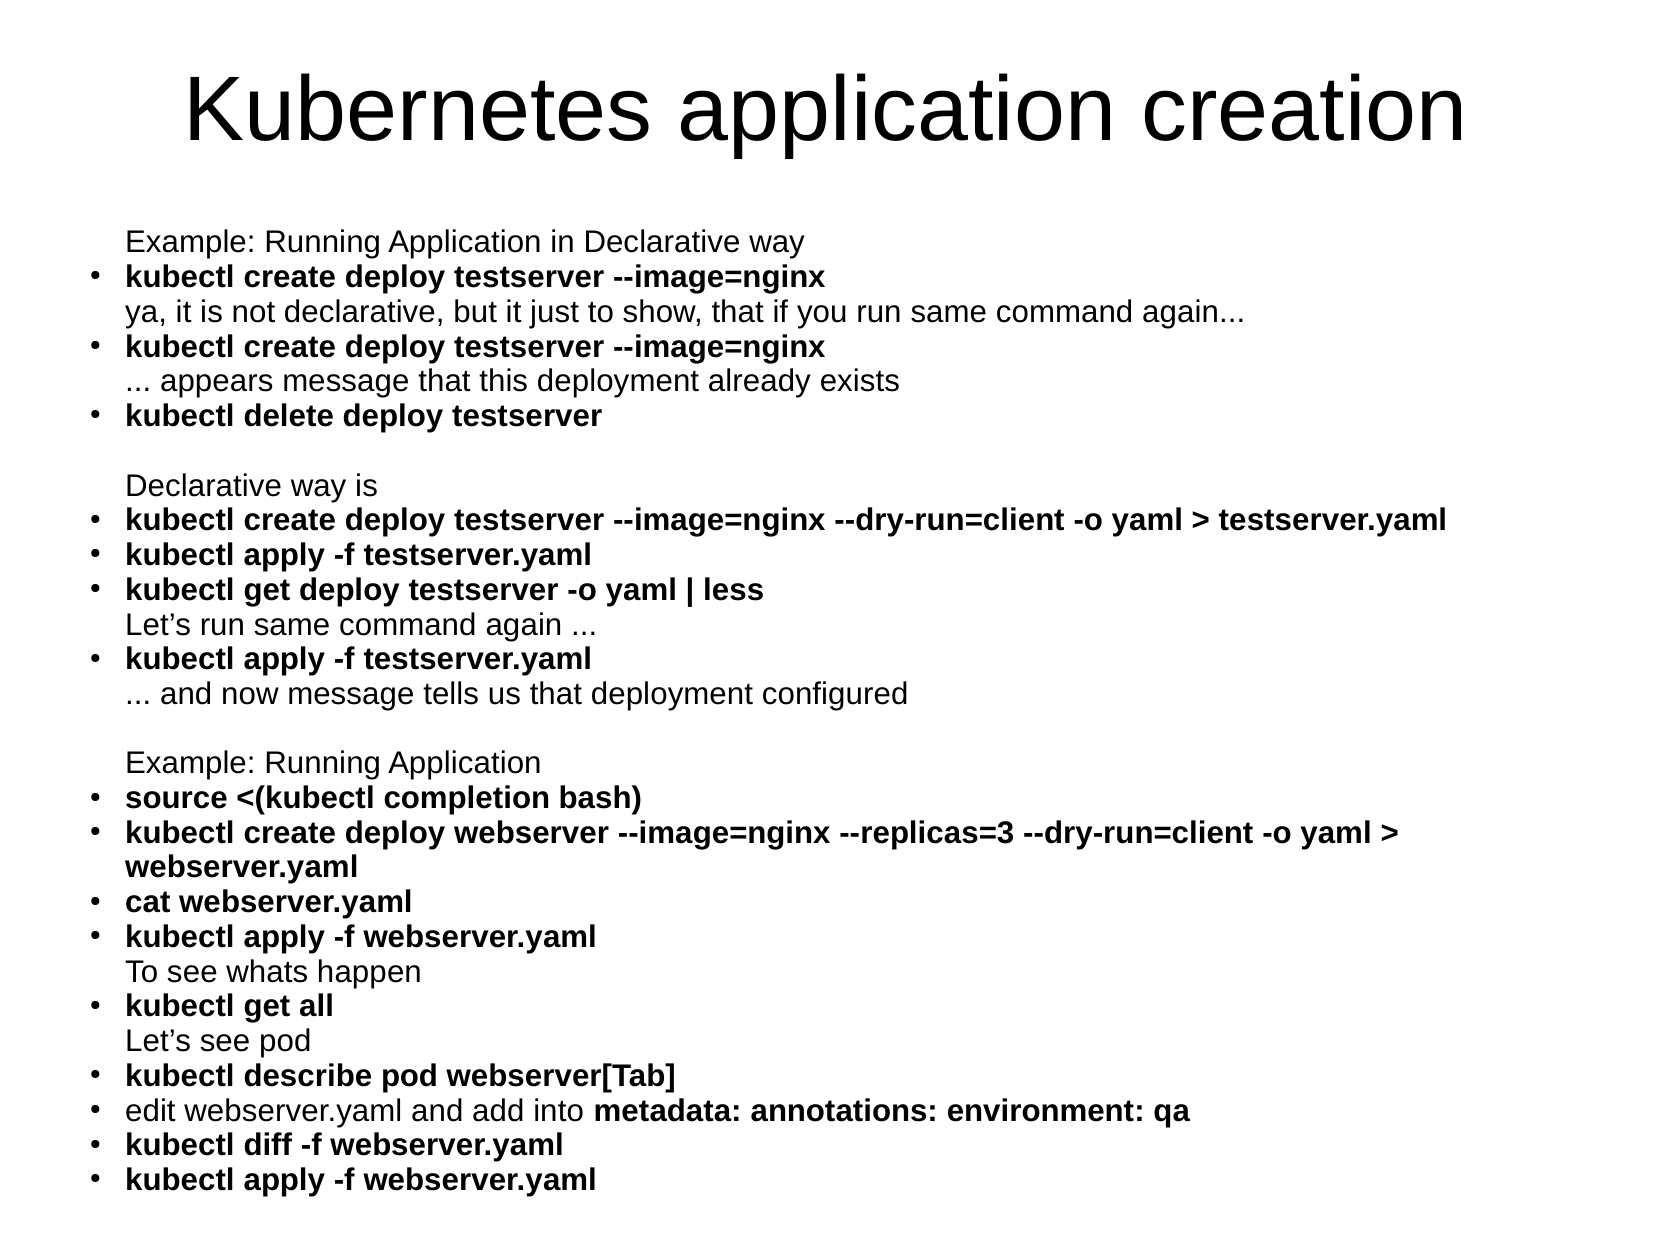

# Kubernetes application creation
Example: Running Application in Declarative way
kubectl create deploy testserver --image=nginx
ya, it is not declarative, but it just to show, that if you run same command again...
kubectl create deploy testserver --image=nginx
... appears message that this deployment already exists
kubectl delete deploy testserver
Declarative way is
kubectl create deploy testserver --image=nginx --dry-run=client -o yaml > testserver.yaml
kubectl apply -f testserver.yaml
kubectl get deploy testserver -o yaml | less
Let’s run same command again ...
kubectl apply -f testserver.yaml
... and now message tells us that deployment configured
Example: Running Application
source <(kubectl completion bash)
kubectl create deploy webserver --image=nginx --replicas=3 --dry-run=client -o yaml > webserver.yaml
cat webserver.yaml
kubectl apply -f webserver.yaml
To see whats happen
kubectl get all
Let’s see pod
kubectl describe pod webserver[Tab]
edit webserver.yaml and add into metadata: annotations: environment: qa
kubectl diff -f webserver.yaml
kubectl apply -f webserver.yaml